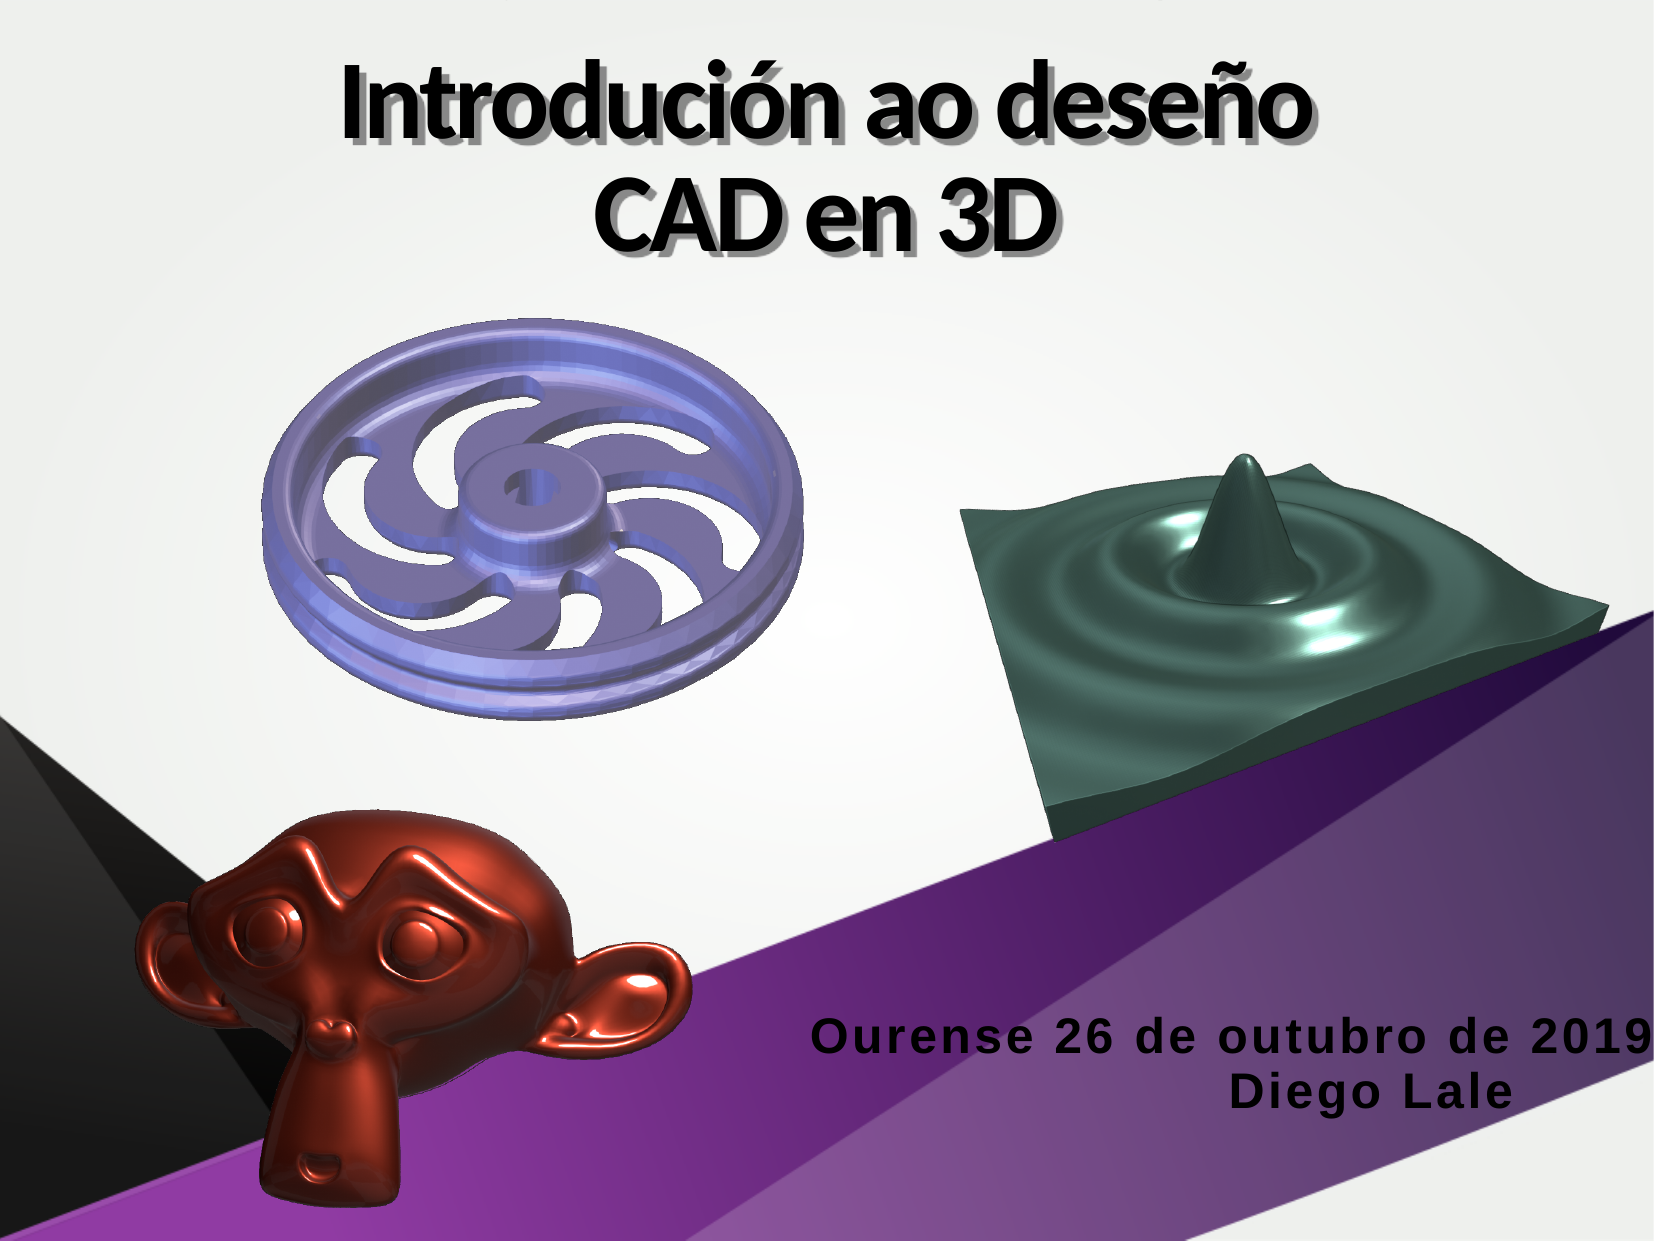

# Introdución ao deseño CAD en 3D
Ourense 26 de outubro de 2019
Diego Lale